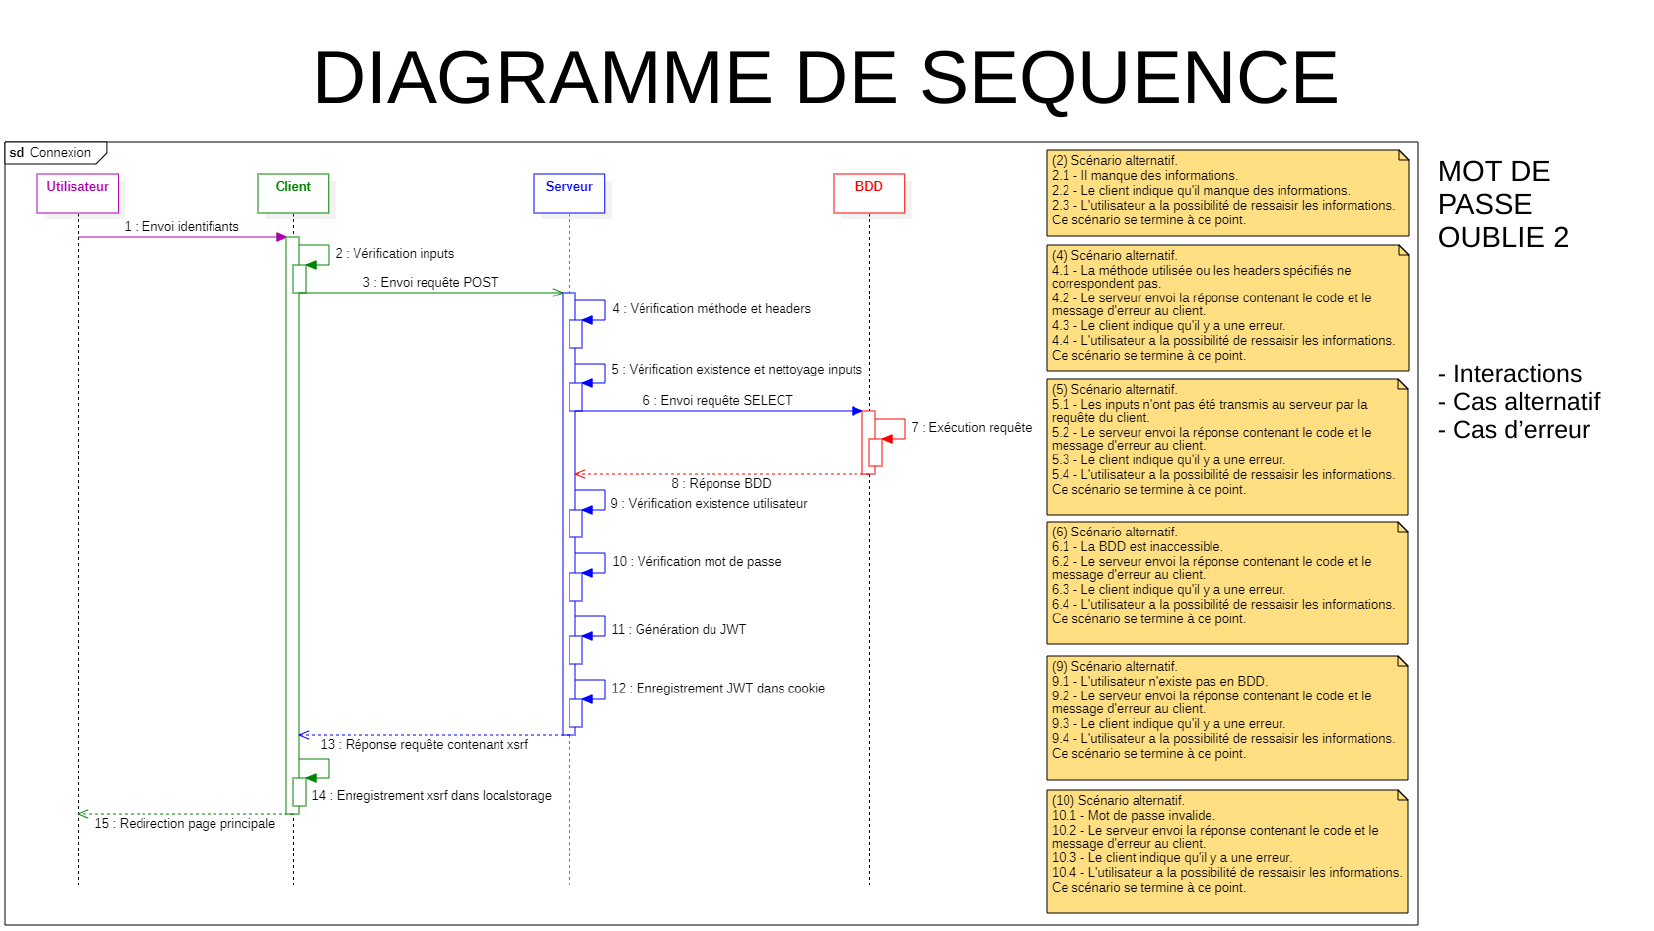

# DIAGRAMME DE SEQUENCE
MOT DE PASSE OUBLIE 2
- Interactions
- Cas alternatif
- Cas d’erreur